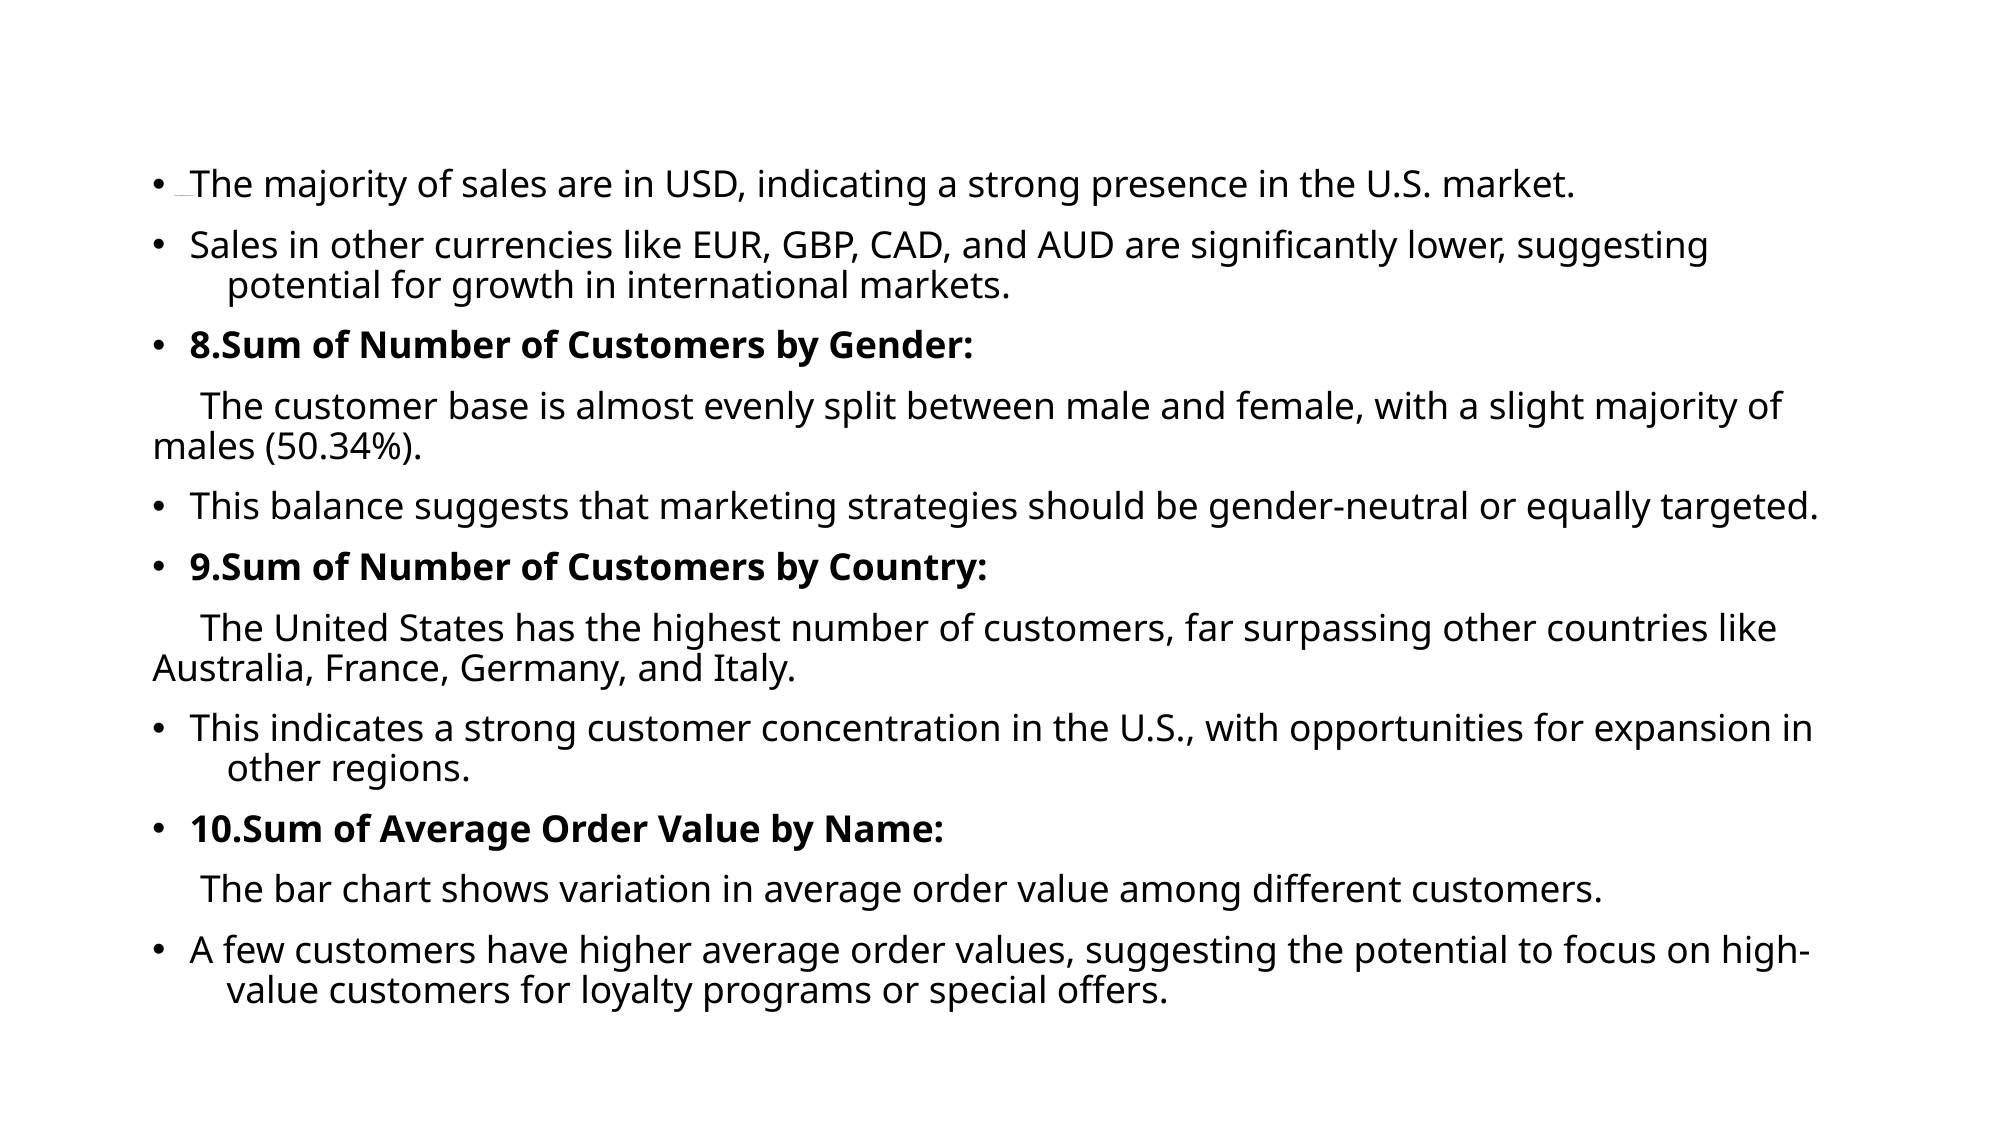

The majority of sales are in USD, indicating a strong presence in the U.S. market.
Sales in other currencies like EUR, GBP, CAD, and AUD are significantly lower, suggesting potential for growth in international markets.
8.Sum of Number of Customers by Gender:
 The customer base is almost evenly split between male and female, with a slight majority of males (50.34%).
This balance suggests that marketing strategies should be gender-neutral or equally targeted.
9.Sum of Number of Customers by Country:
 The United States has the highest number of customers, far surpassing other countries like Australia, France, Germany, and Italy.
This indicates a strong customer concentration in the U.S., with opportunities for expansion in other regions.
10.Sum of Average Order Value by Name:
 The bar chart shows variation in average order value among different customers.
A few customers have higher average order values, suggesting the potential to focus on high-value customers for loyalty programs or special offers.
# 7.Sum of Total Sales by Currency Code: